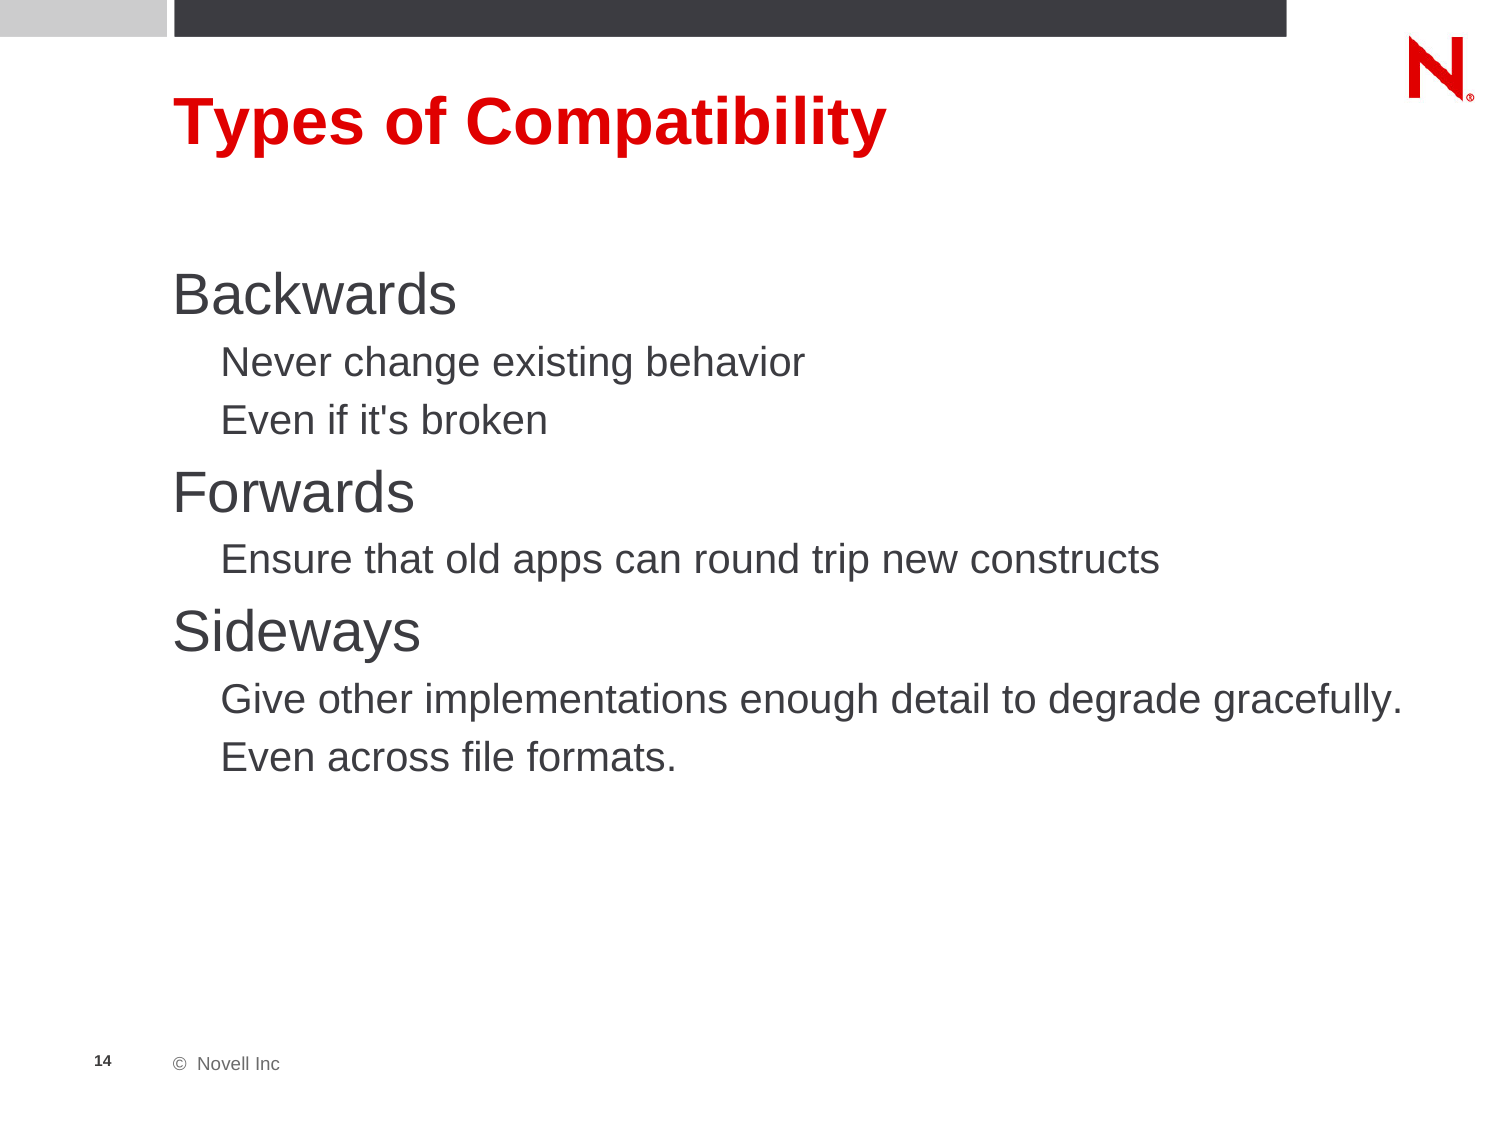

# Types of Compatibility
Backwards
Never change existing behavior
Even if it's broken
Forwards
Ensure that old apps can round trip new constructs
Sideways
Give other implementations enough detail to degrade gracefully.
Even across file formats.